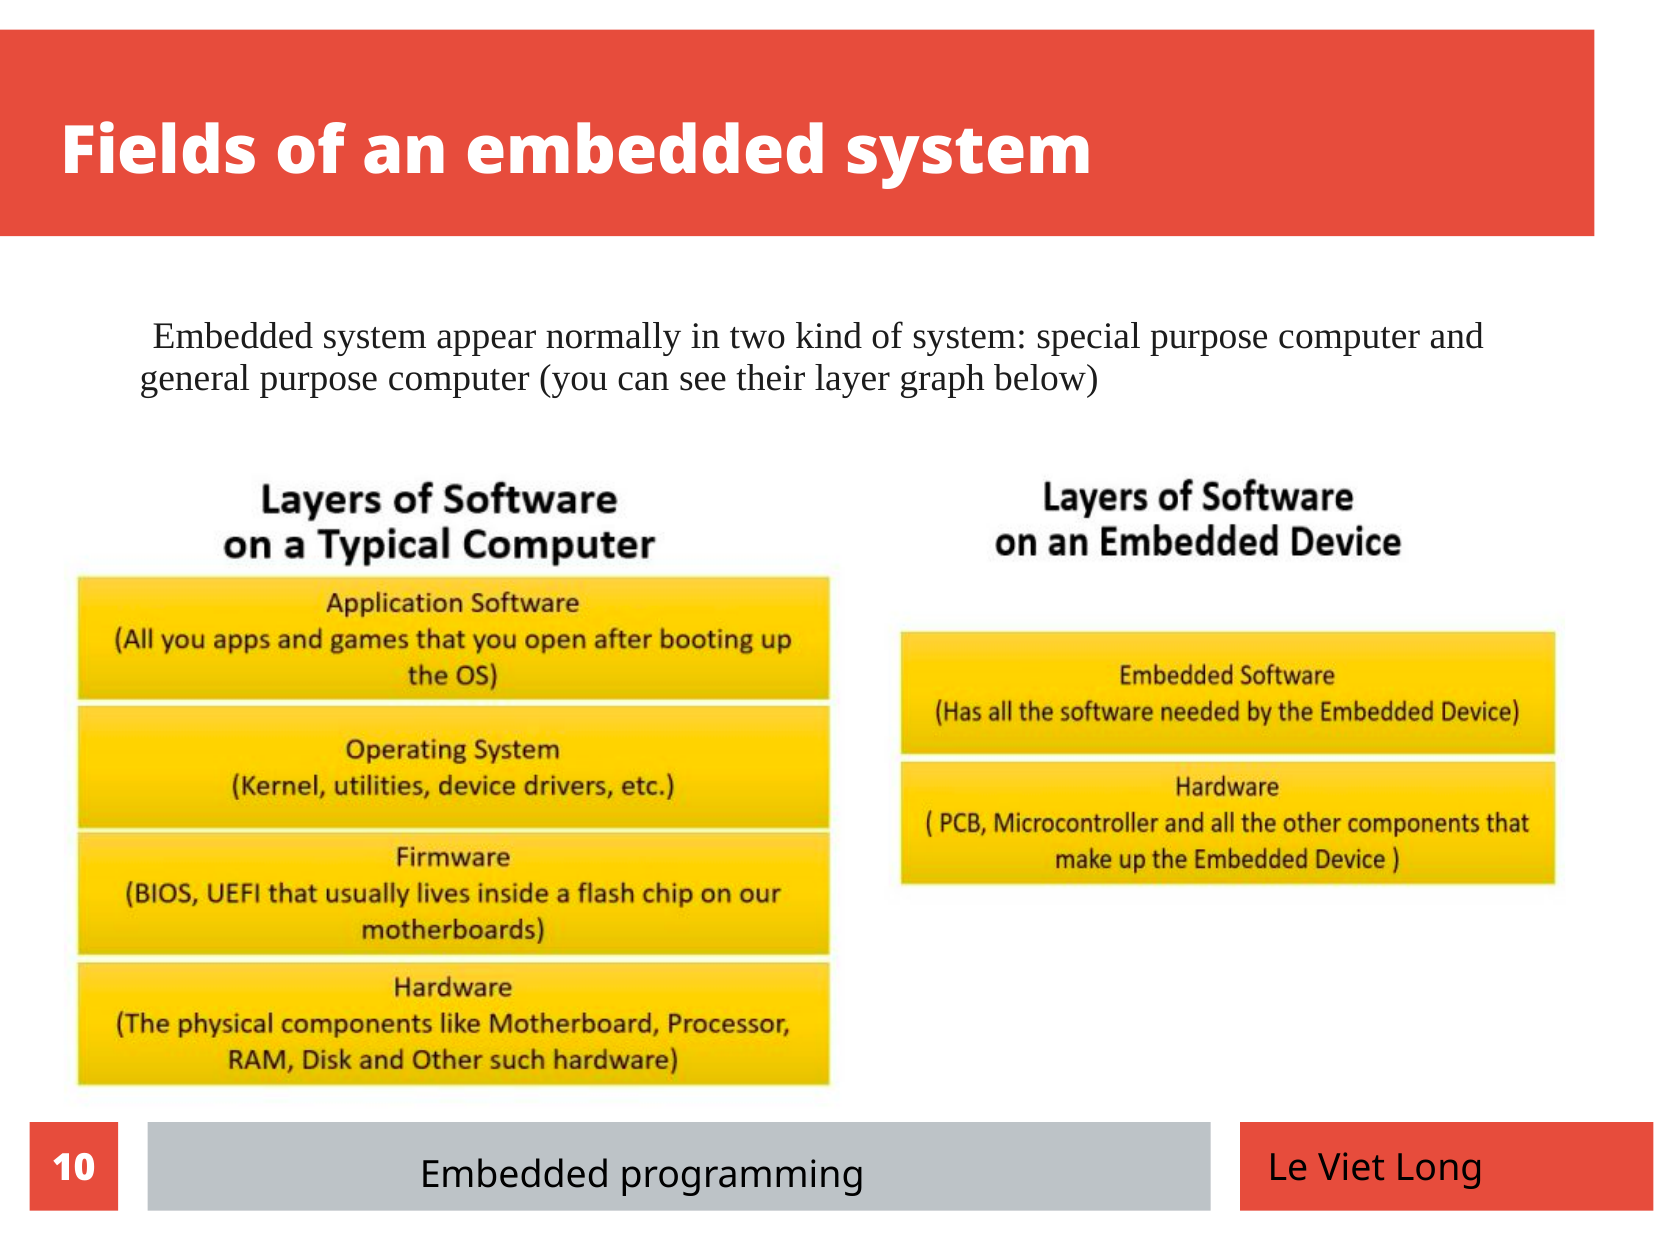

# Fields of an embedded system
Embedded system appear normally in two kind of system: special purpose computer and general purpose computer (you can see their layer graph below)
10
Le Viet Long
Embedded programming